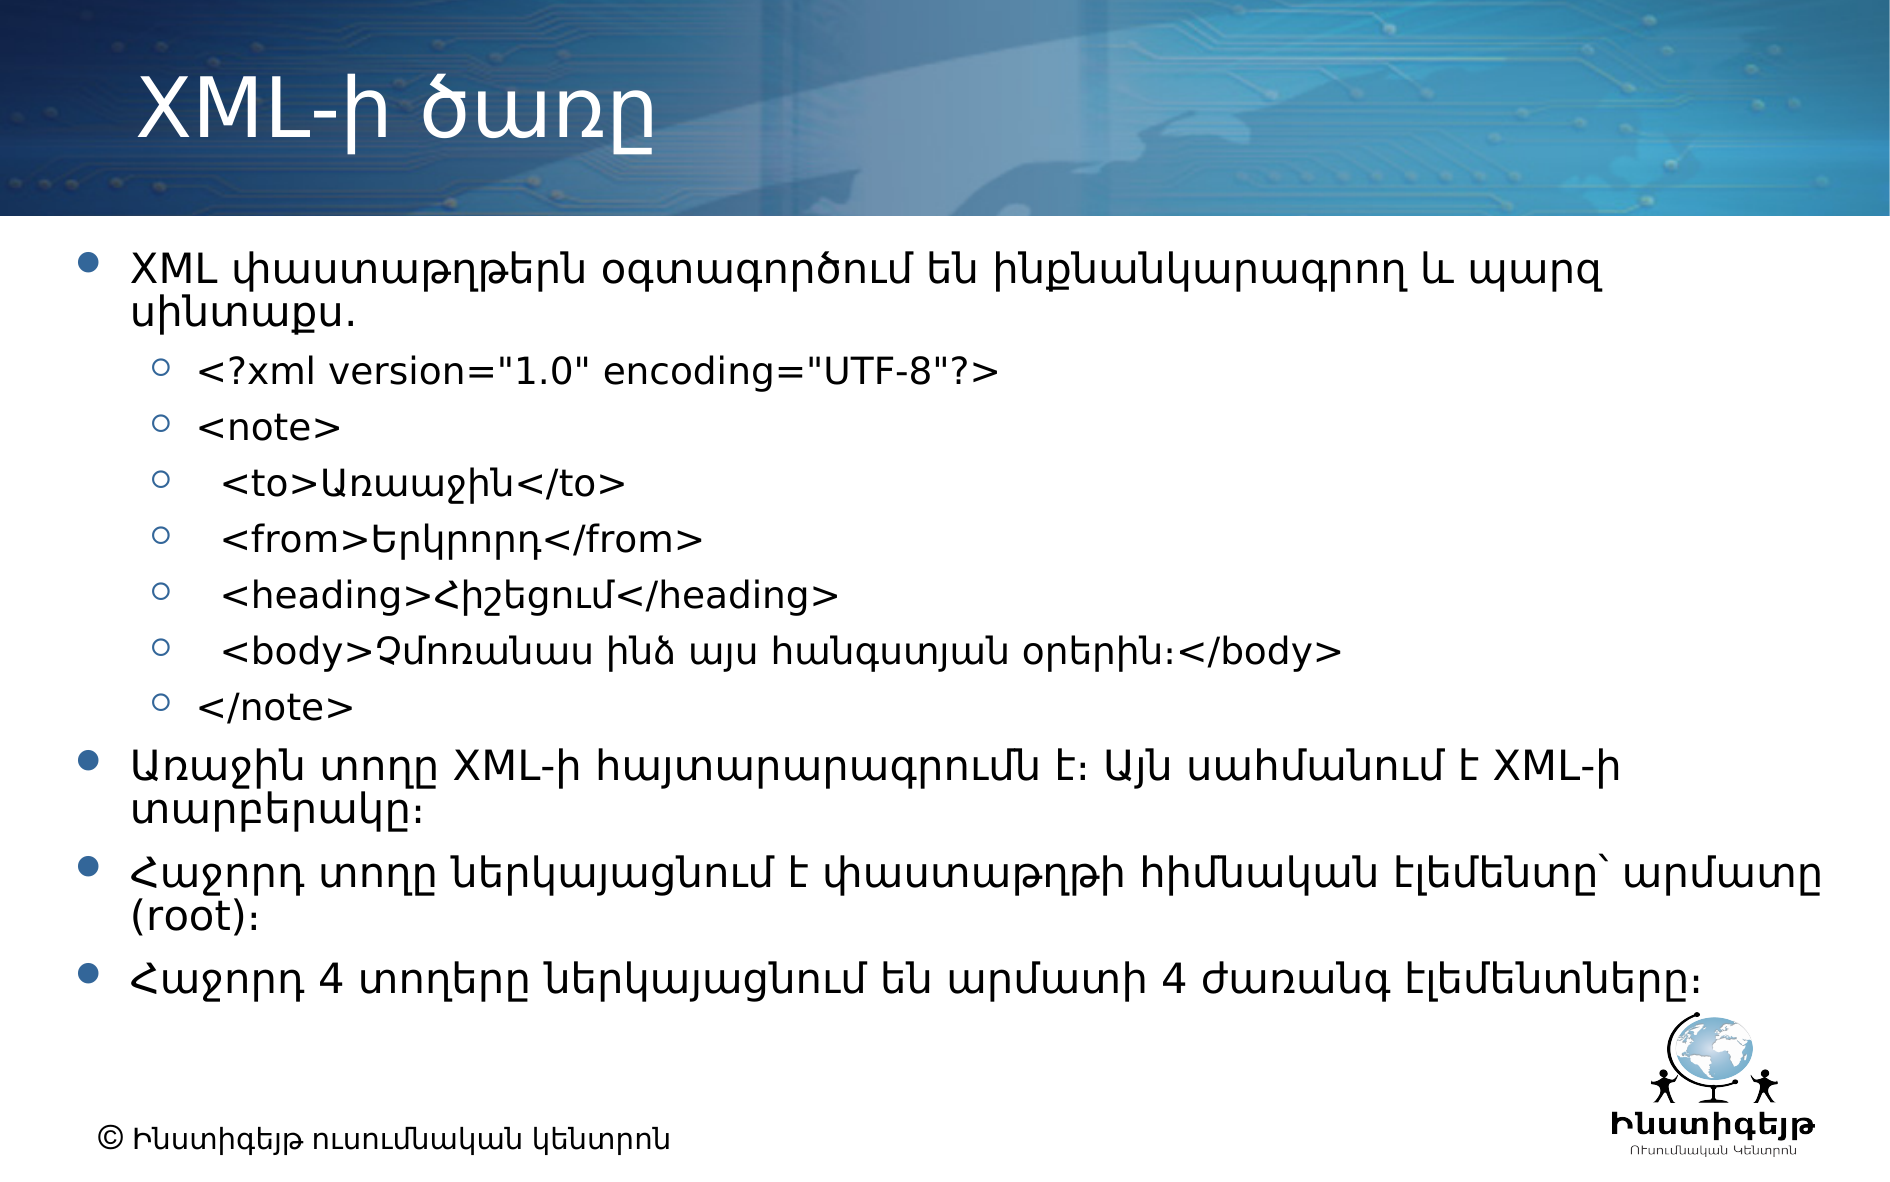

XML-ի ծառը
# XML փաստաթղթերն օգտագործում են ինքնանկարագրող և պարզ սինտաքս․
<?xml version="1.0" encoding="UTF-8"?>
<note>
 <to>Առաաջին</to>
 <from>Երկրորդ</from>
 <heading>Հիշեցում</heading>
 <body>Չմոռանաս ինձ այս հանգստյան օրերին։</body>
</note>
Առաջին տողը XML-ի հայտարարագրումն է։ Այն սահմանում է XML-ի տարբերակը։
Հաջորդ տողը ներկայացնում է փաստաթղթի հիմնական էլեմենտը՝ արմատը (root)։
Հաջորդ 4 տողերը ներկայացնում են արմատի 4 ժառանգ էլեմենտները։